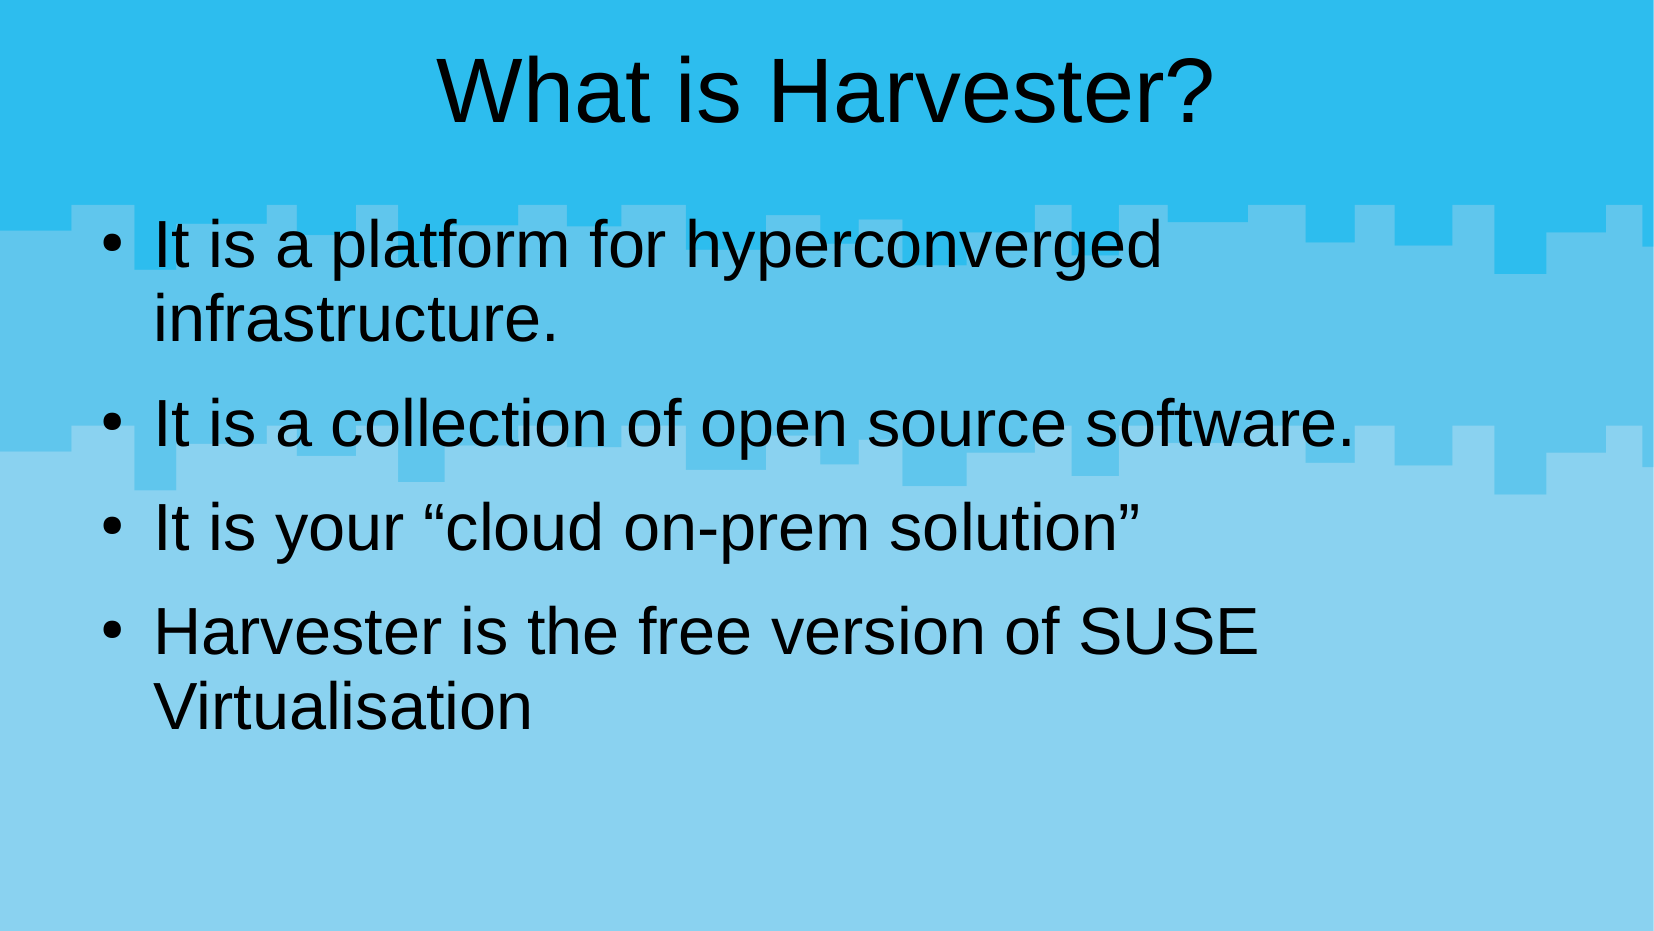

# What is Harvester?
It is a platform for hyperconverged infrastructure.
It is a collection of open source software.
It is your “cloud on-prem solution”
Harvester is the free version of SUSE Virtualisation